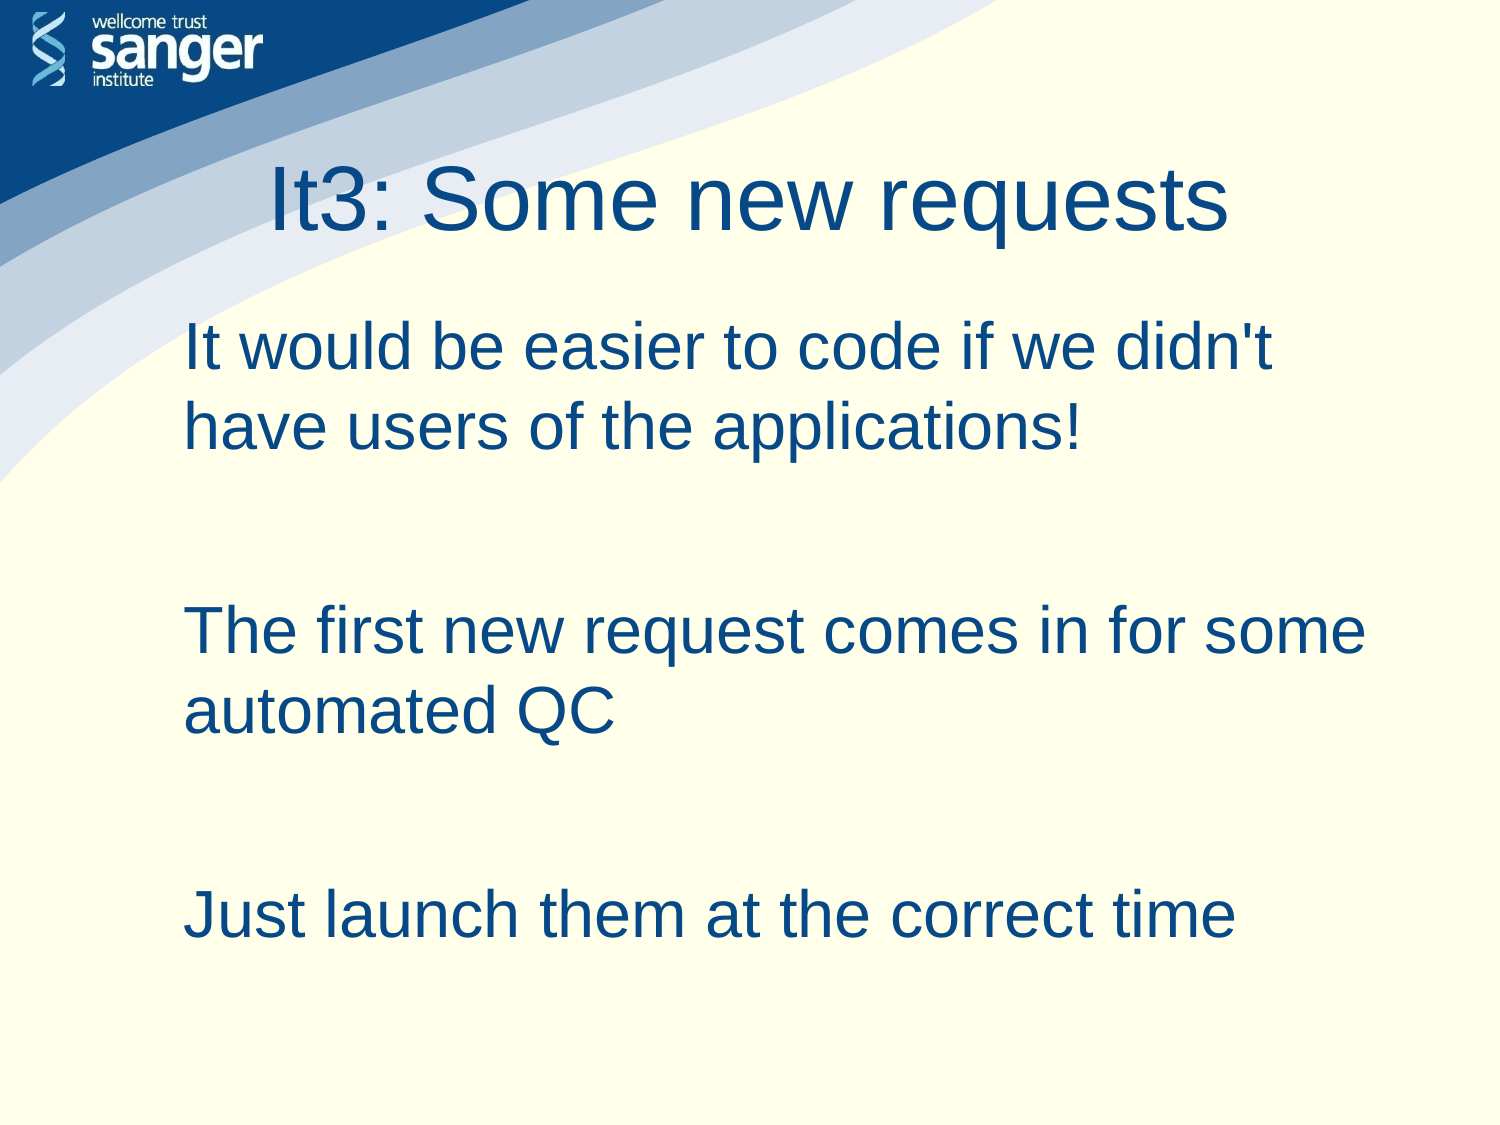

# It3: Some new requests
It would be easier to code if we didn't have users of the applications!
The first new request comes in for some automated QC
Just launch them at the correct time